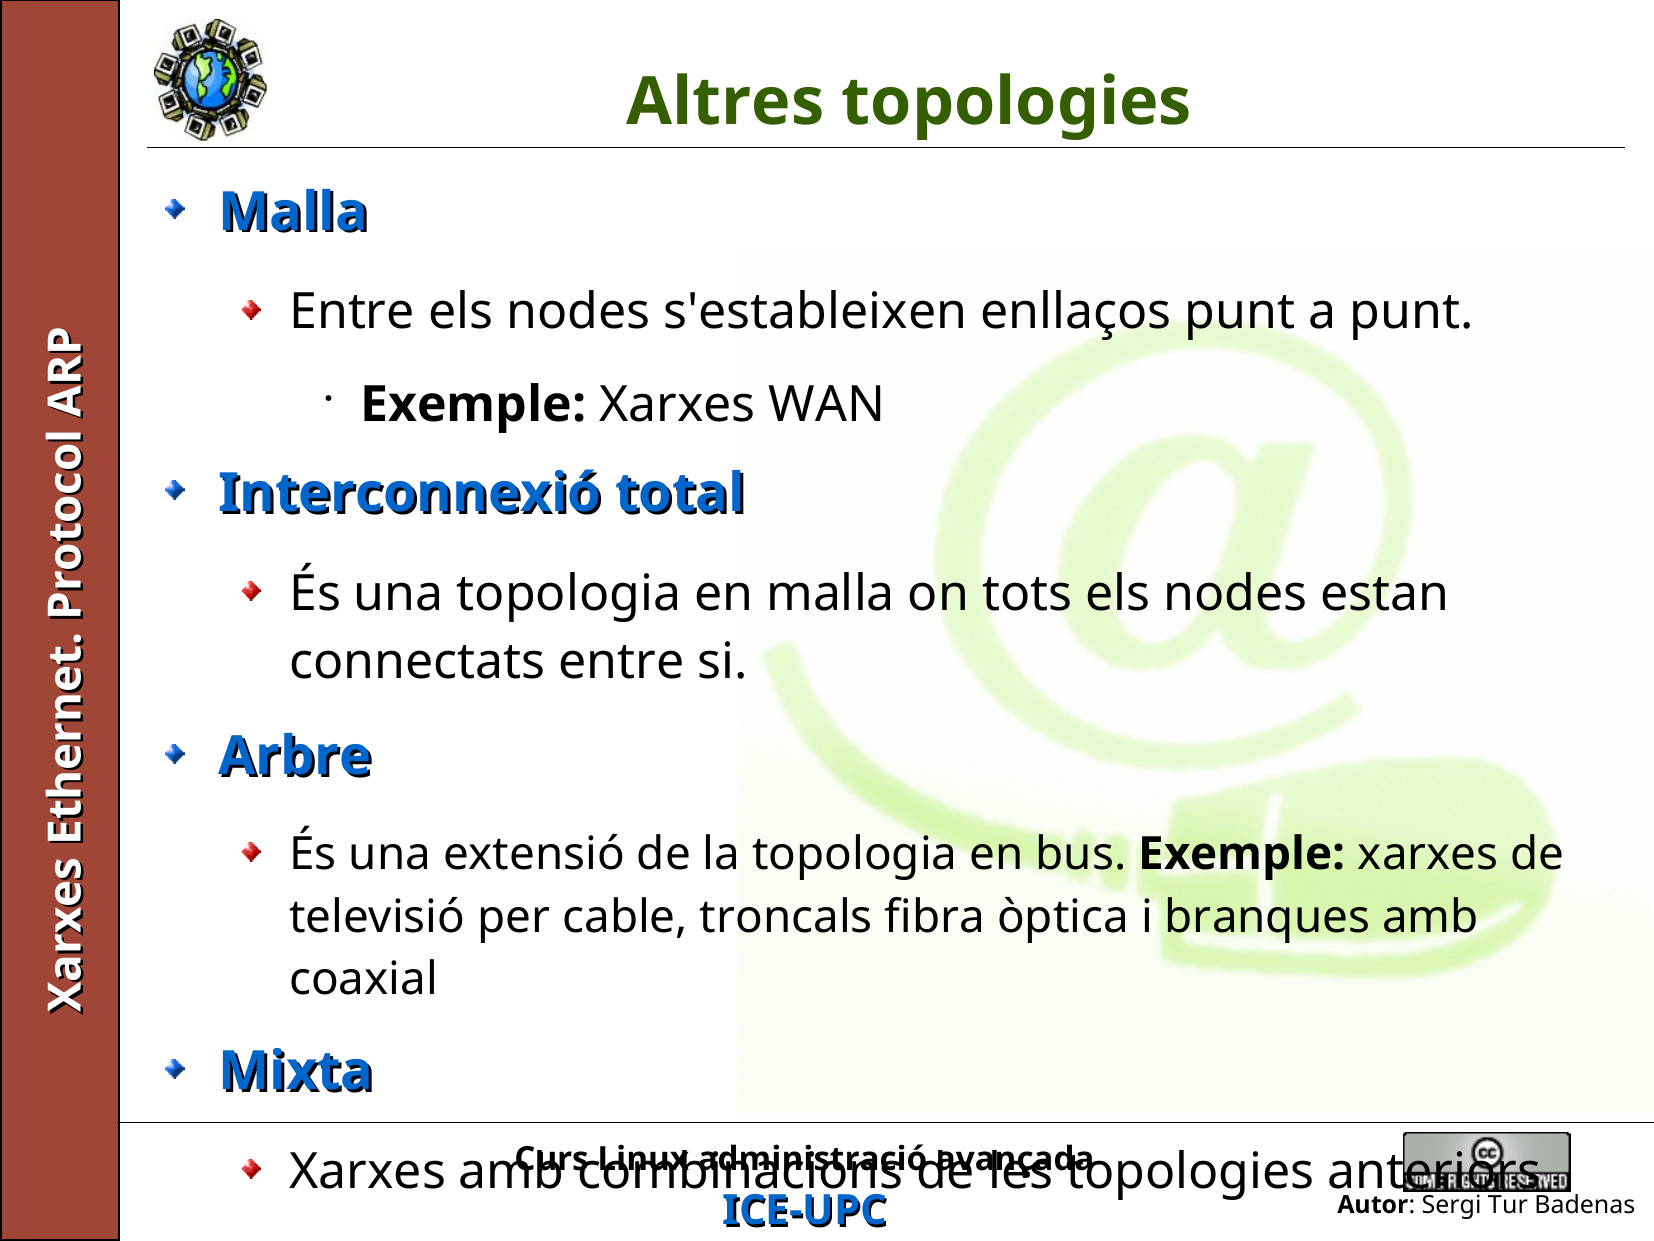

# Altres topologies
Malla
Entre els nodes s'estableixen enllaços punt a punt.
Exemple: Xarxes WAN
Interconnexió total
És una topologia en malla on tots els nodes estan connectats entre si.
Arbre
És una extensió de la topologia en bus. Exemple: xarxes de televisió per cable, troncals fibra òptica i branques amb coaxial
Mixta
Xarxes amb combinacions de les topologies anteriors